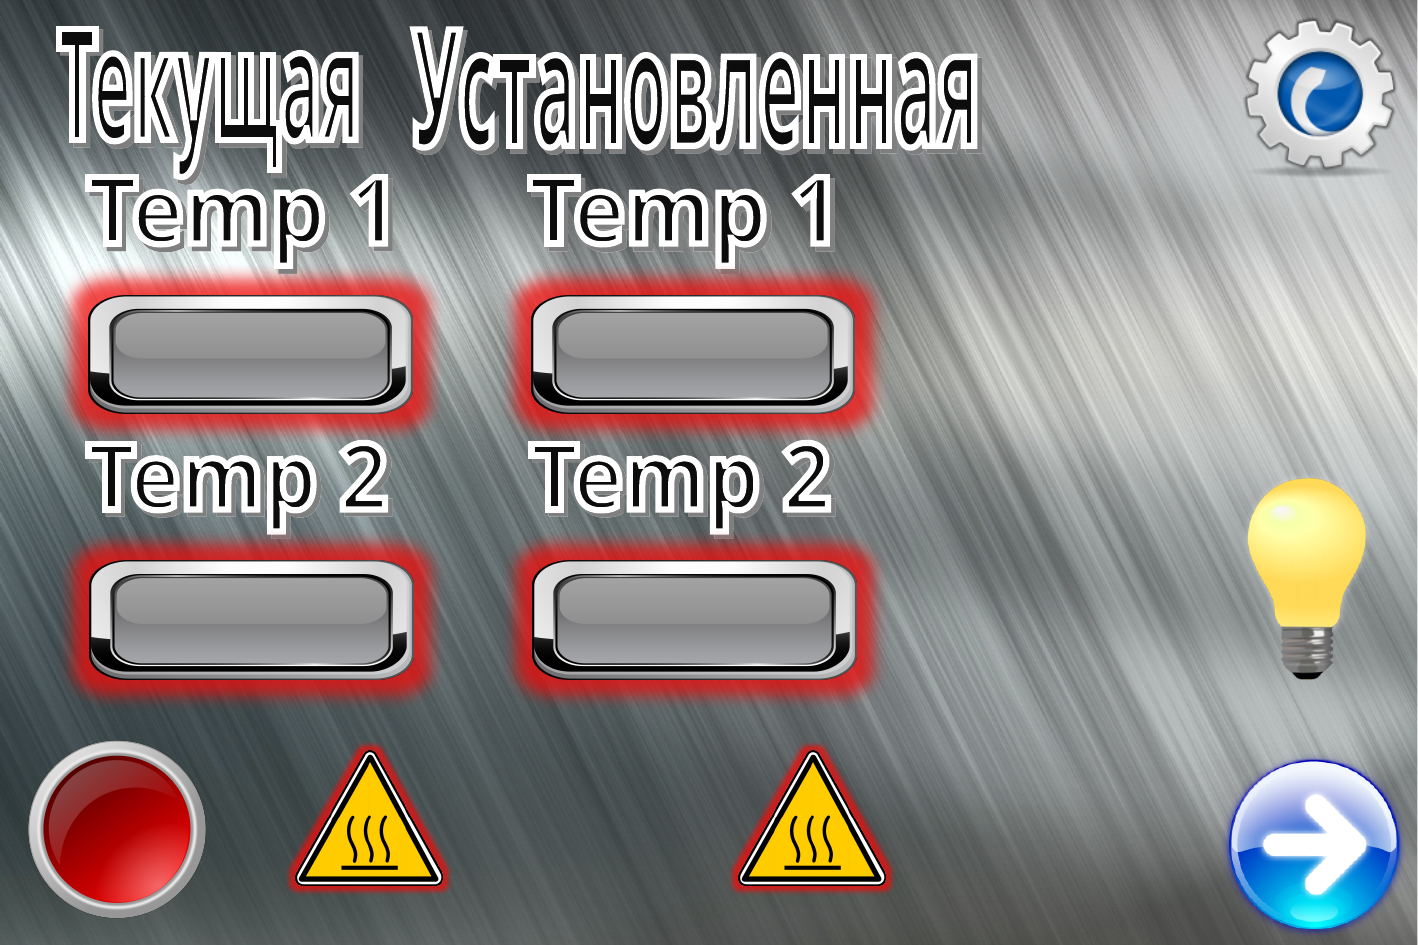

Текущая
Установленная
Temp 1
Temp 1
Temp 2
Temp 2